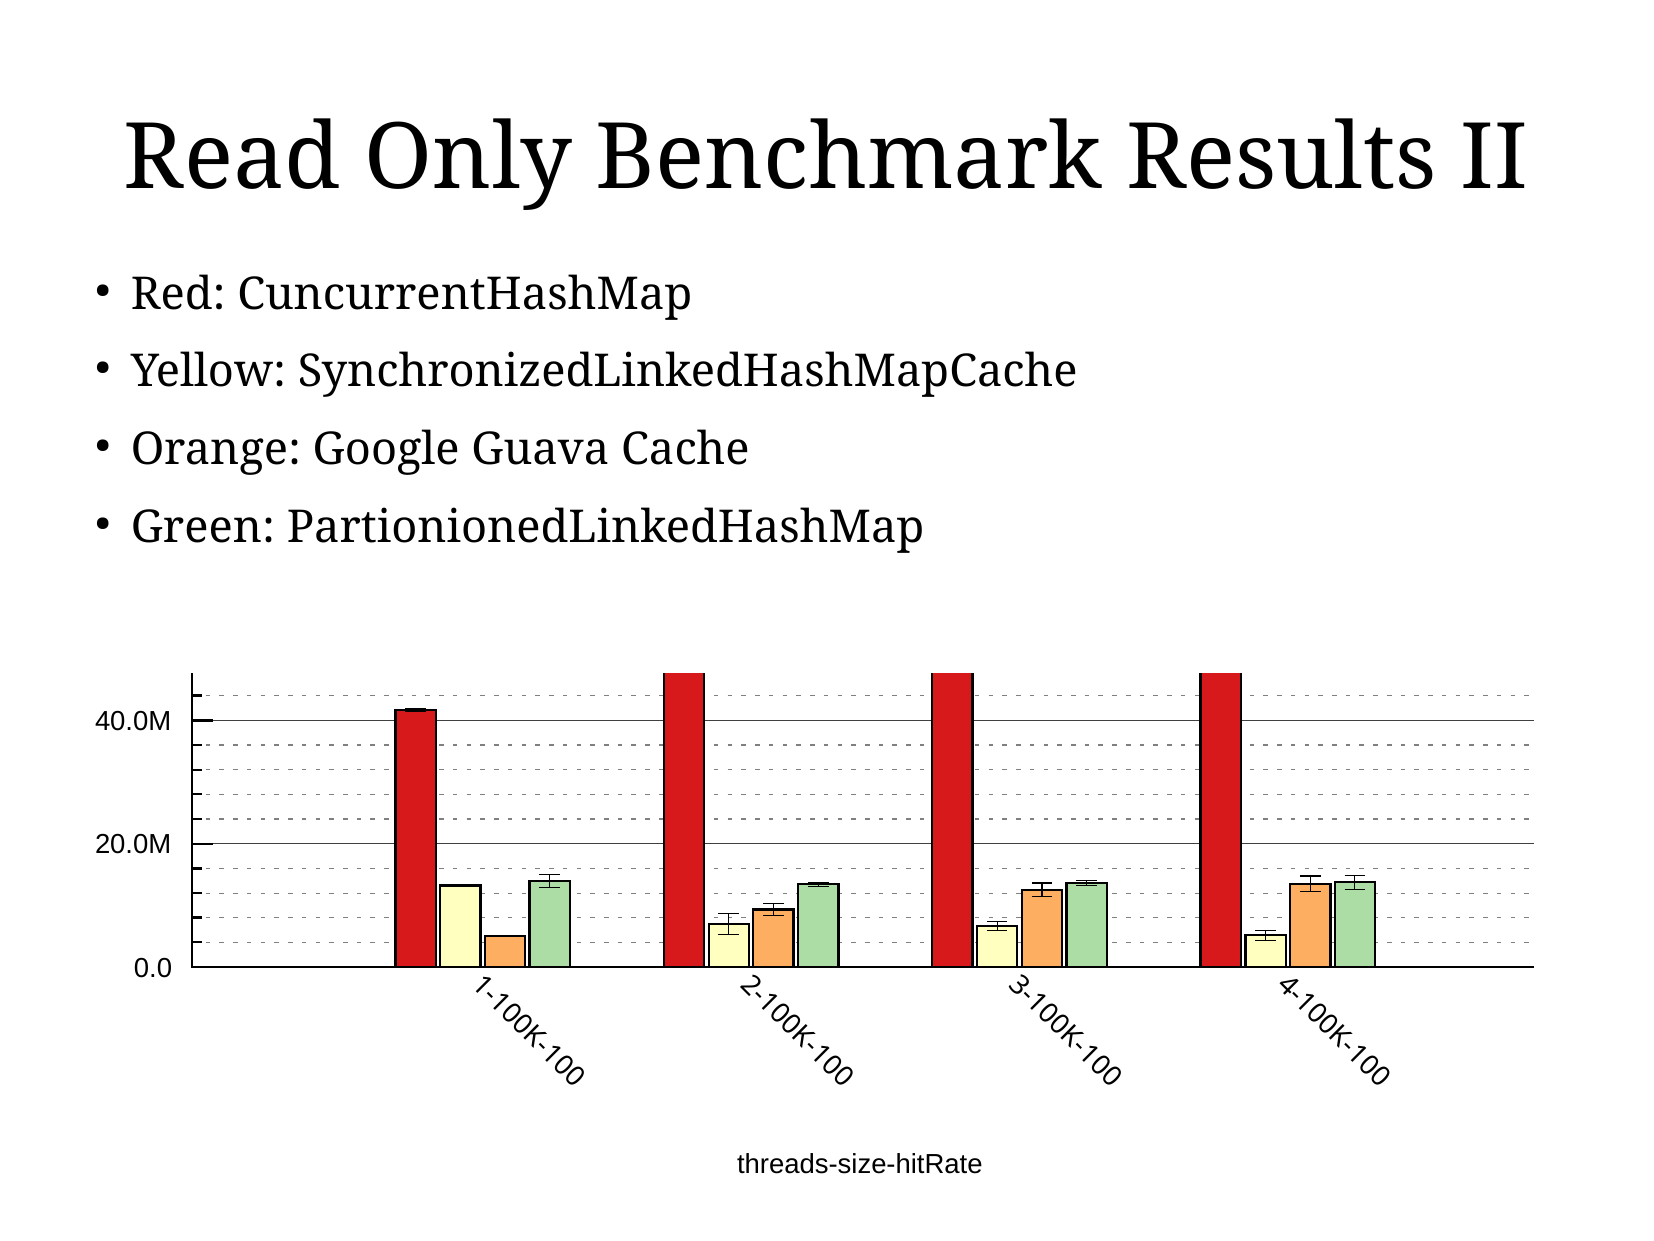

# Read Only Benchmark Results II
Red: CuncurrentHashMap
Yellow: SynchronizedLinkedHashMapCache
Orange: Google Guava Cache
Green: PartionionedLinkedHashMap